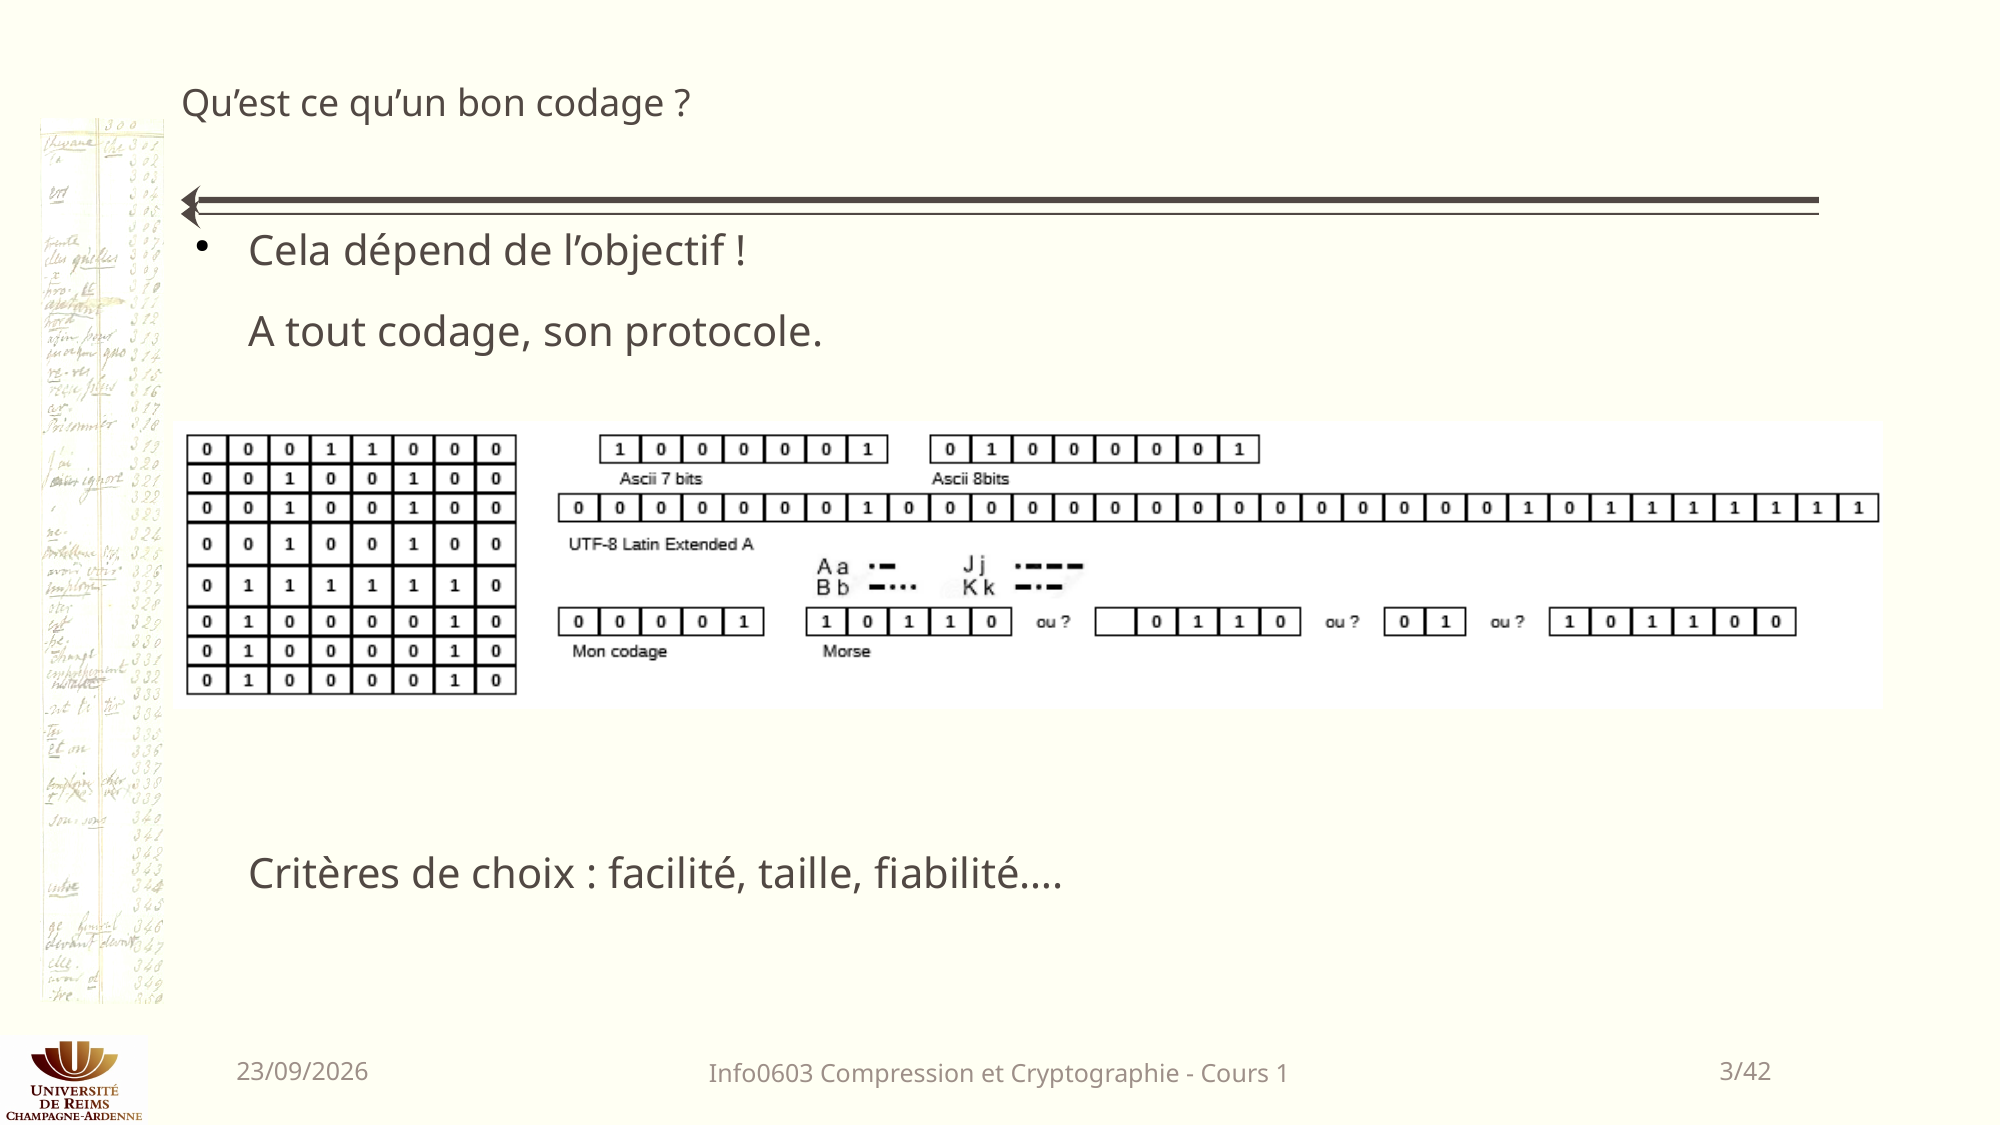

# Qu’est ce qu’un bon codage ?
Cela dépend de l’objectif !
A tout codage, son protocole.
Critères de choix : facilité, taille, fiabilité….